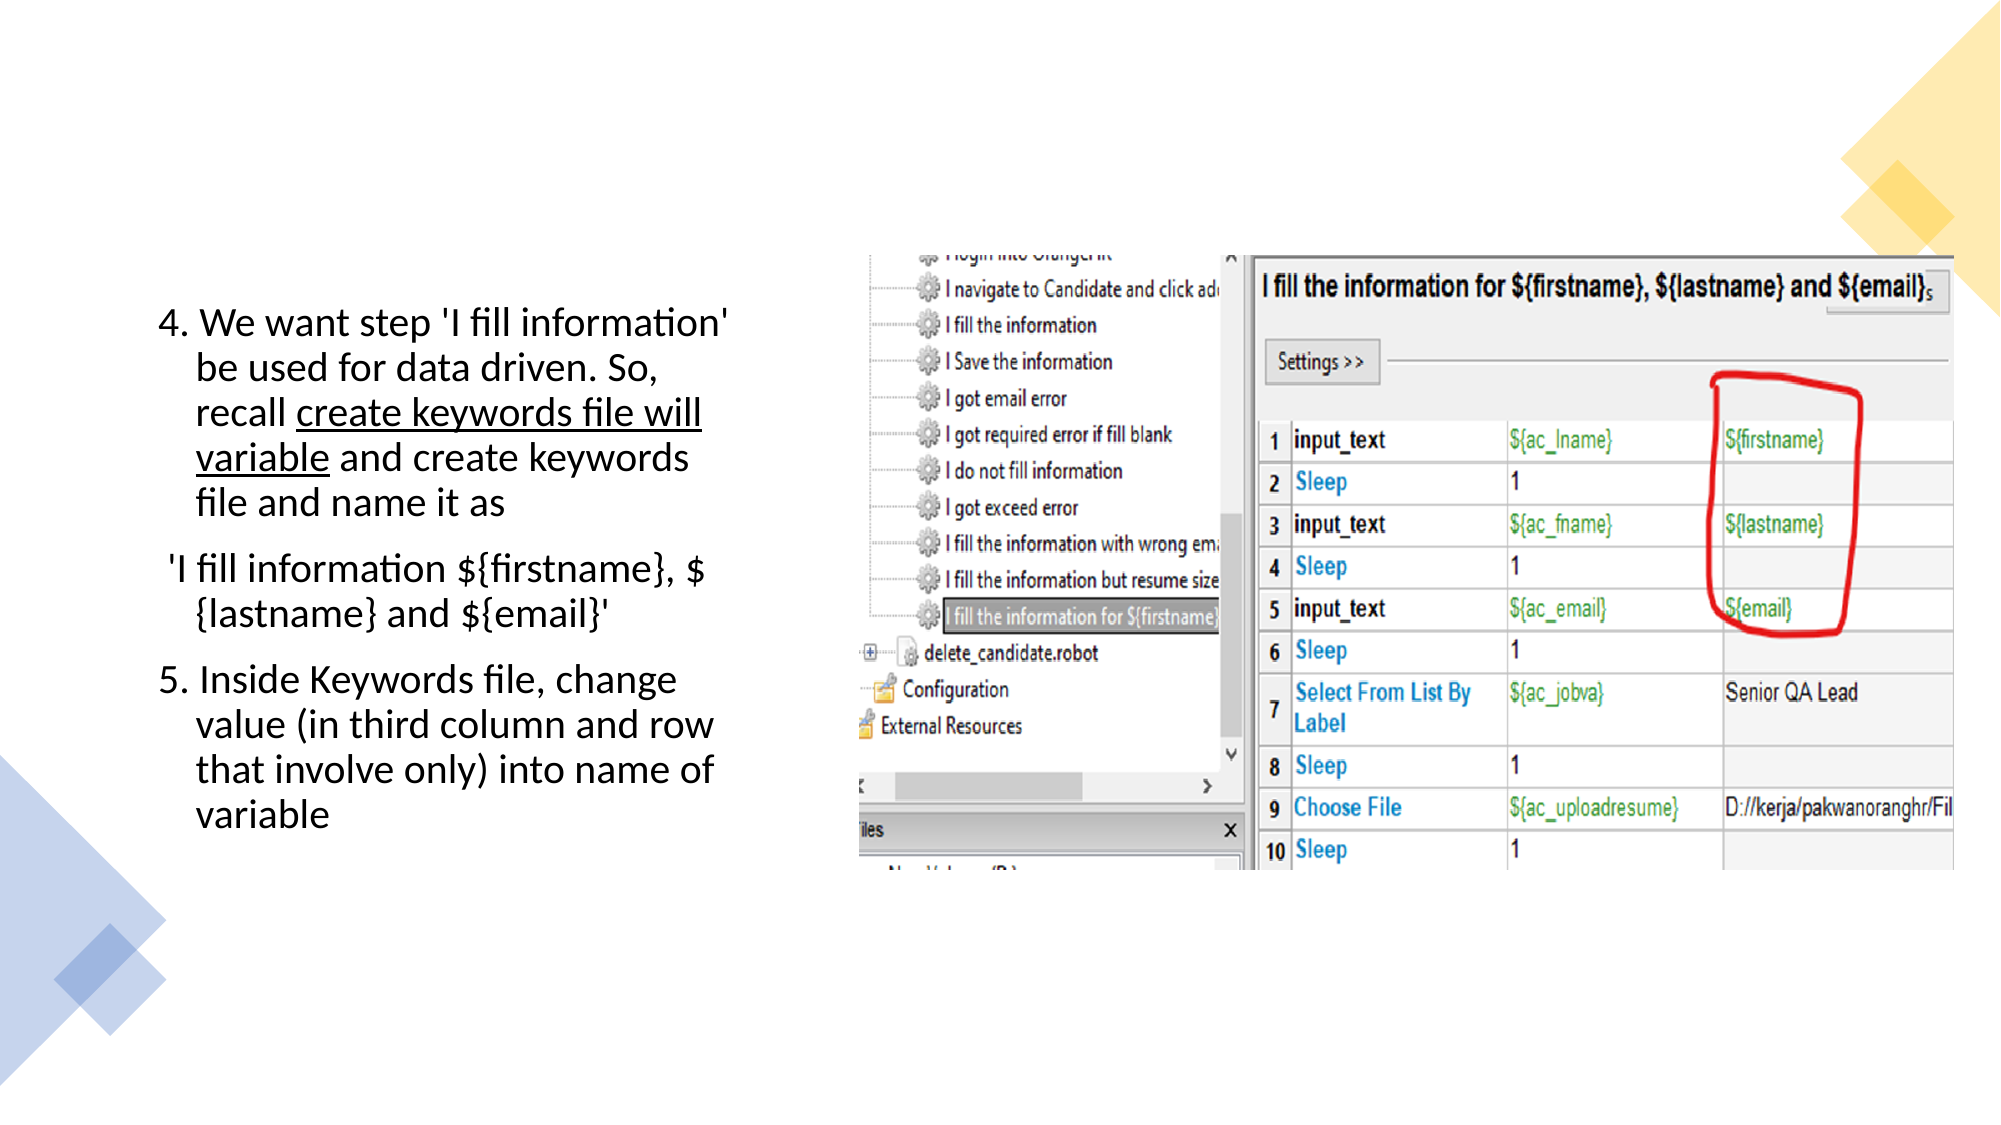

# 4. We want step 'I fill information' be used for data driven. So, recall create keywords file will variable and create keywords file and name it as
 'I fill information ${firstname}, ${lastname} and ${email}'
5. Inside Keywords file, change value (in third column and row that involve only) into name of variable